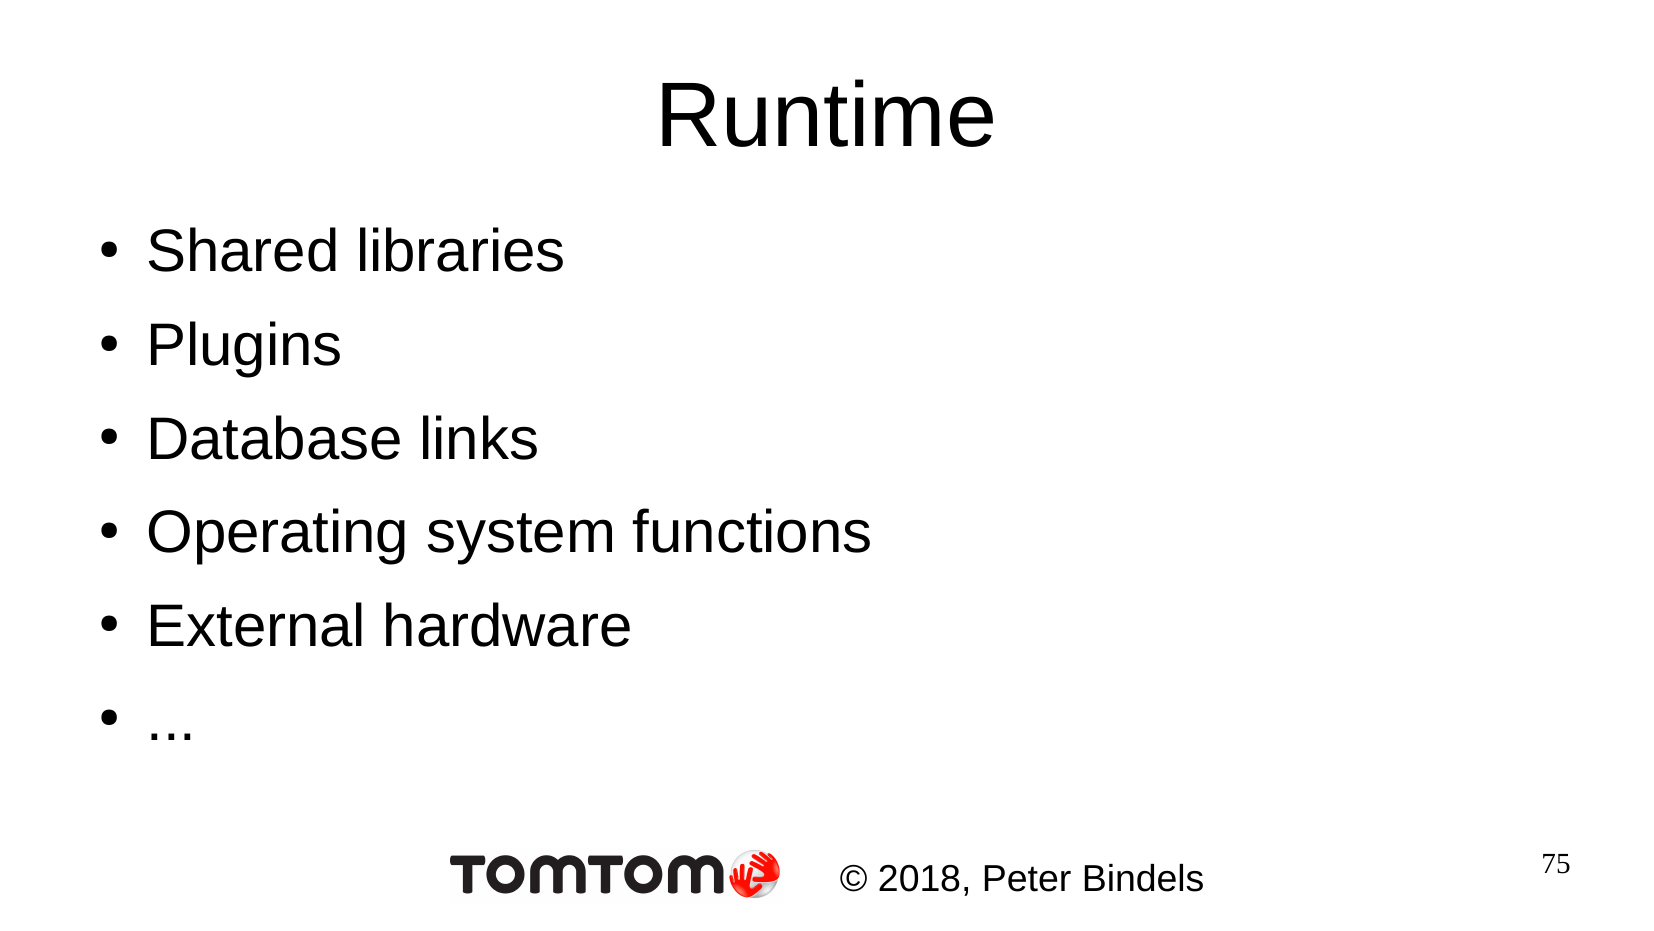

# Runtime
Shared libraries
Plugins
Database links
Operating system functions
External hardware
...
75